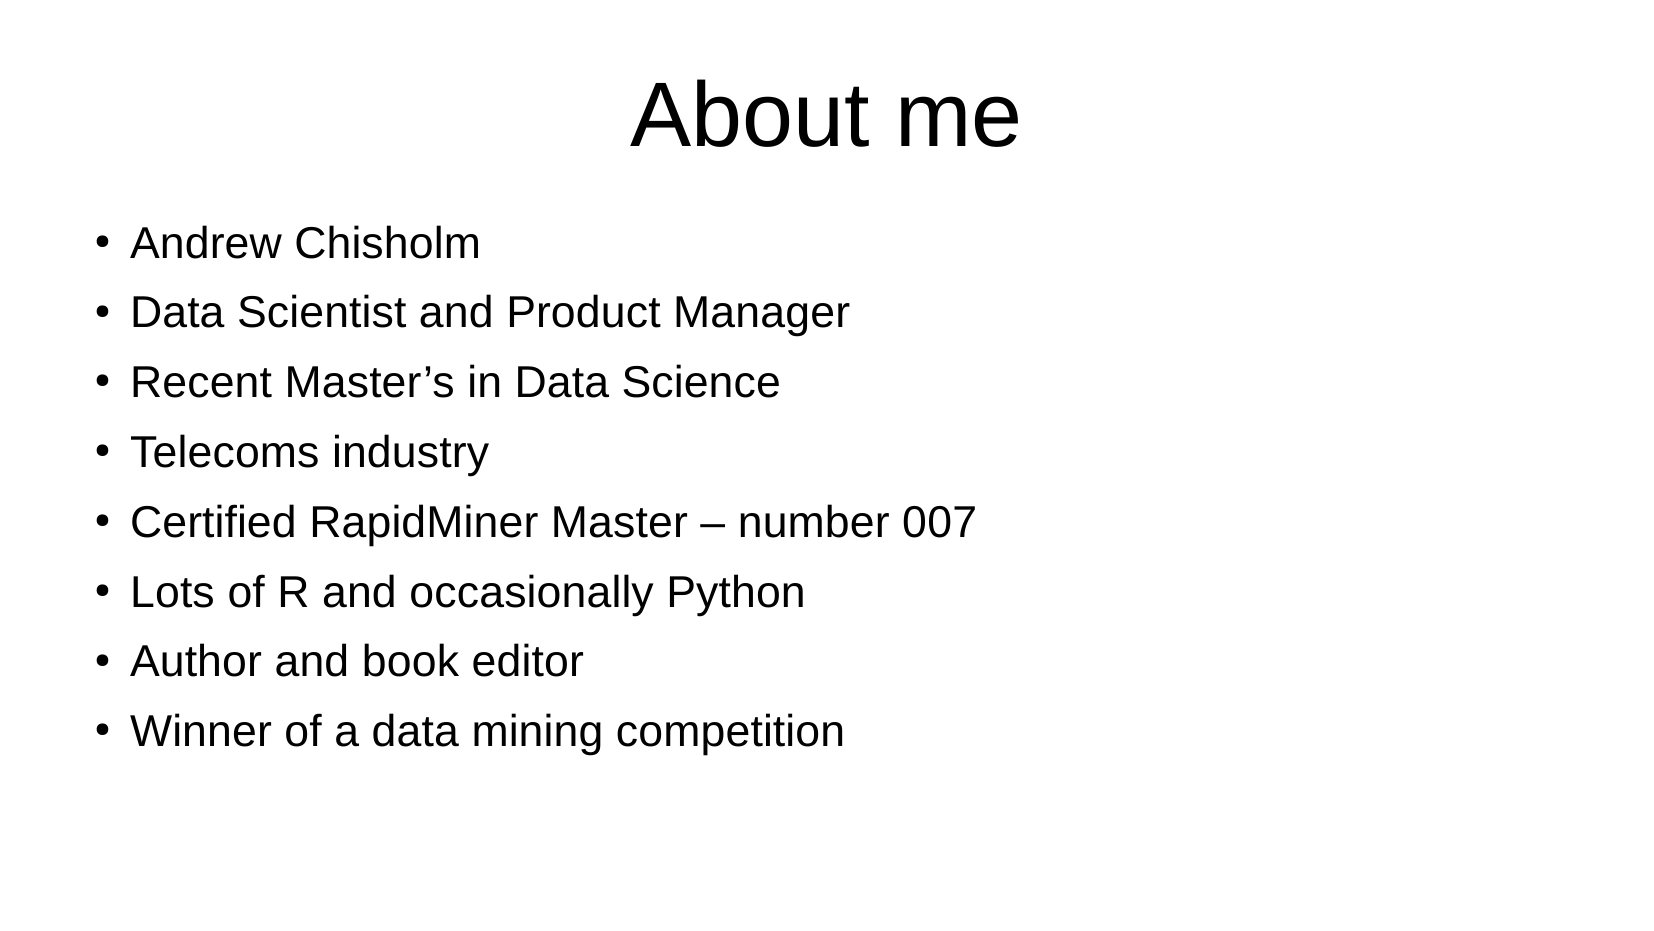

# About me
Andrew Chisholm
Data Scientist and Product Manager
Recent Master’s in Data Science
Telecoms industry
Certified RapidMiner Master – number 007
Lots of R and occasionally Python
Author and book editor
Winner of a data mining competition